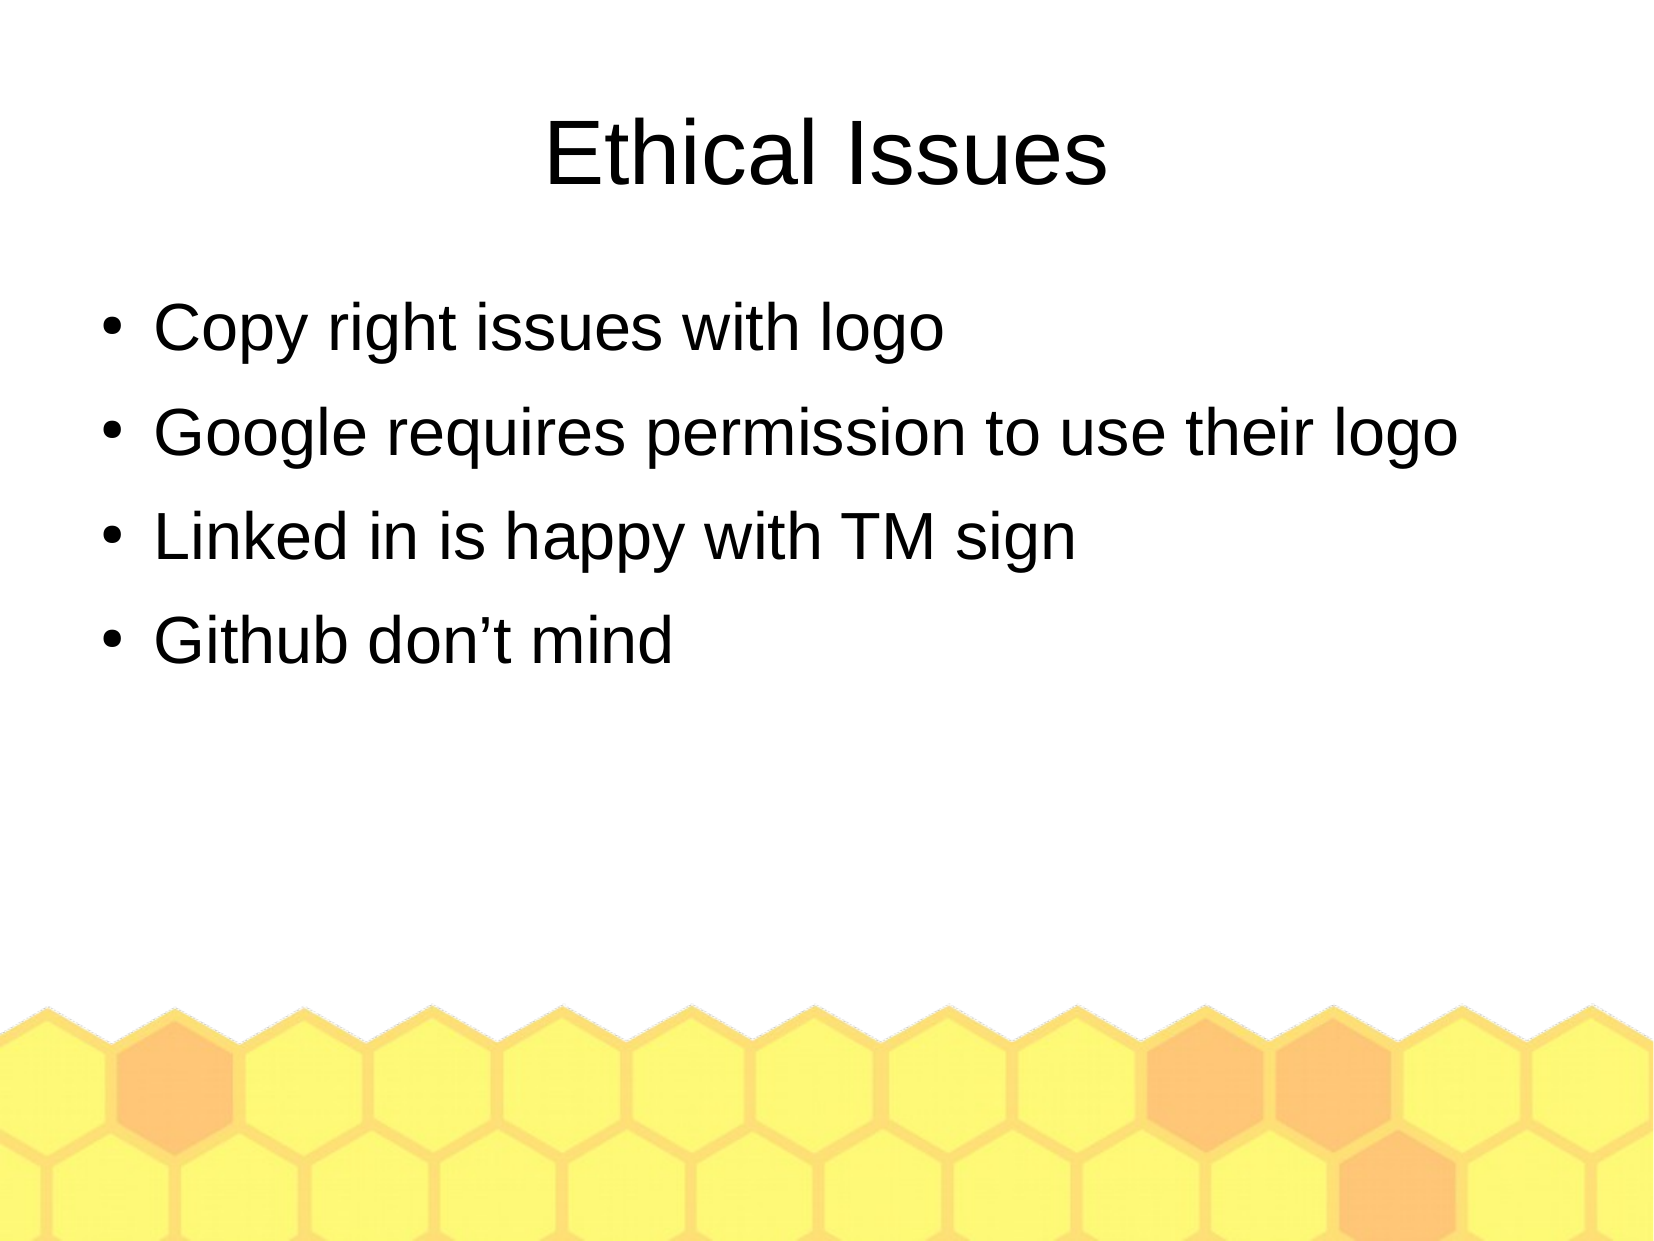

# Ethical Issues
Copy right issues with logo
Google requires permission to use their logo
Linked in is happy with TM sign
Github don’t mind